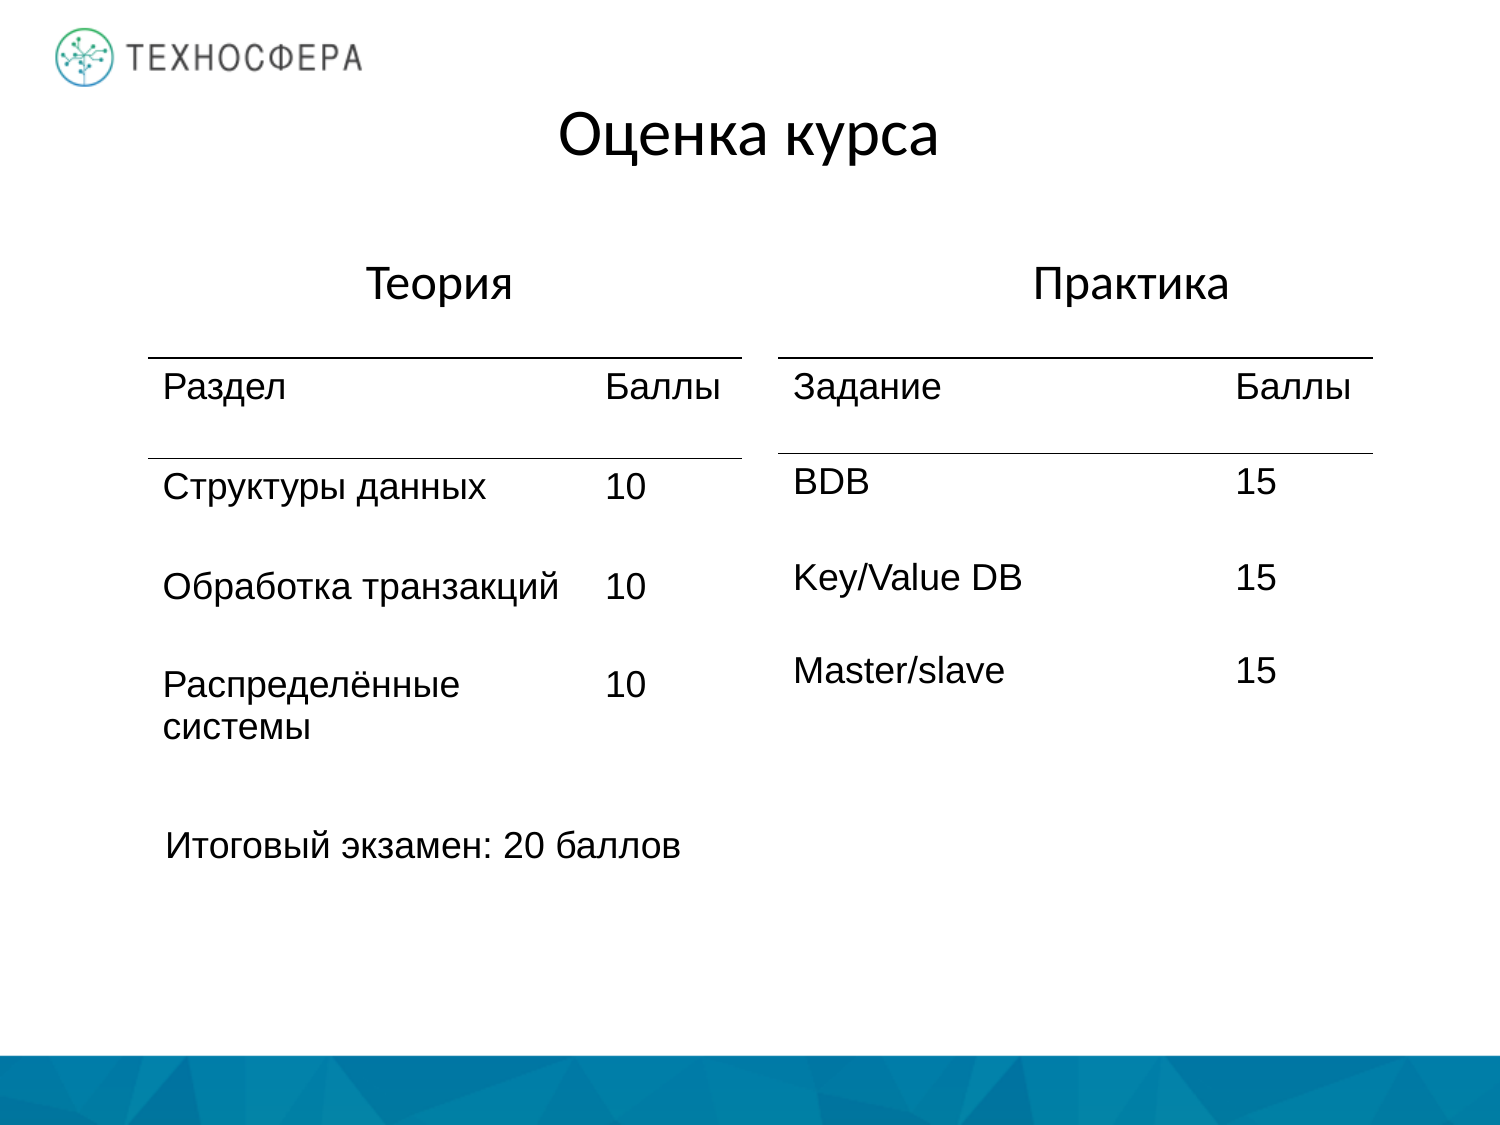

# Оценка курса
Теория
Практика
| Раздел | Баллы |
| --- | --- |
| Структуры данных | 10 |
| Обработка транзакций | 10 |
| Распределённые системы | 10 |
| Задание | Баллы |
| --- | --- |
| BDB | 15 |
| Key/Value DB | 15 |
| Master/slave | 15 |
Итоговый экзамен: 20 баллов